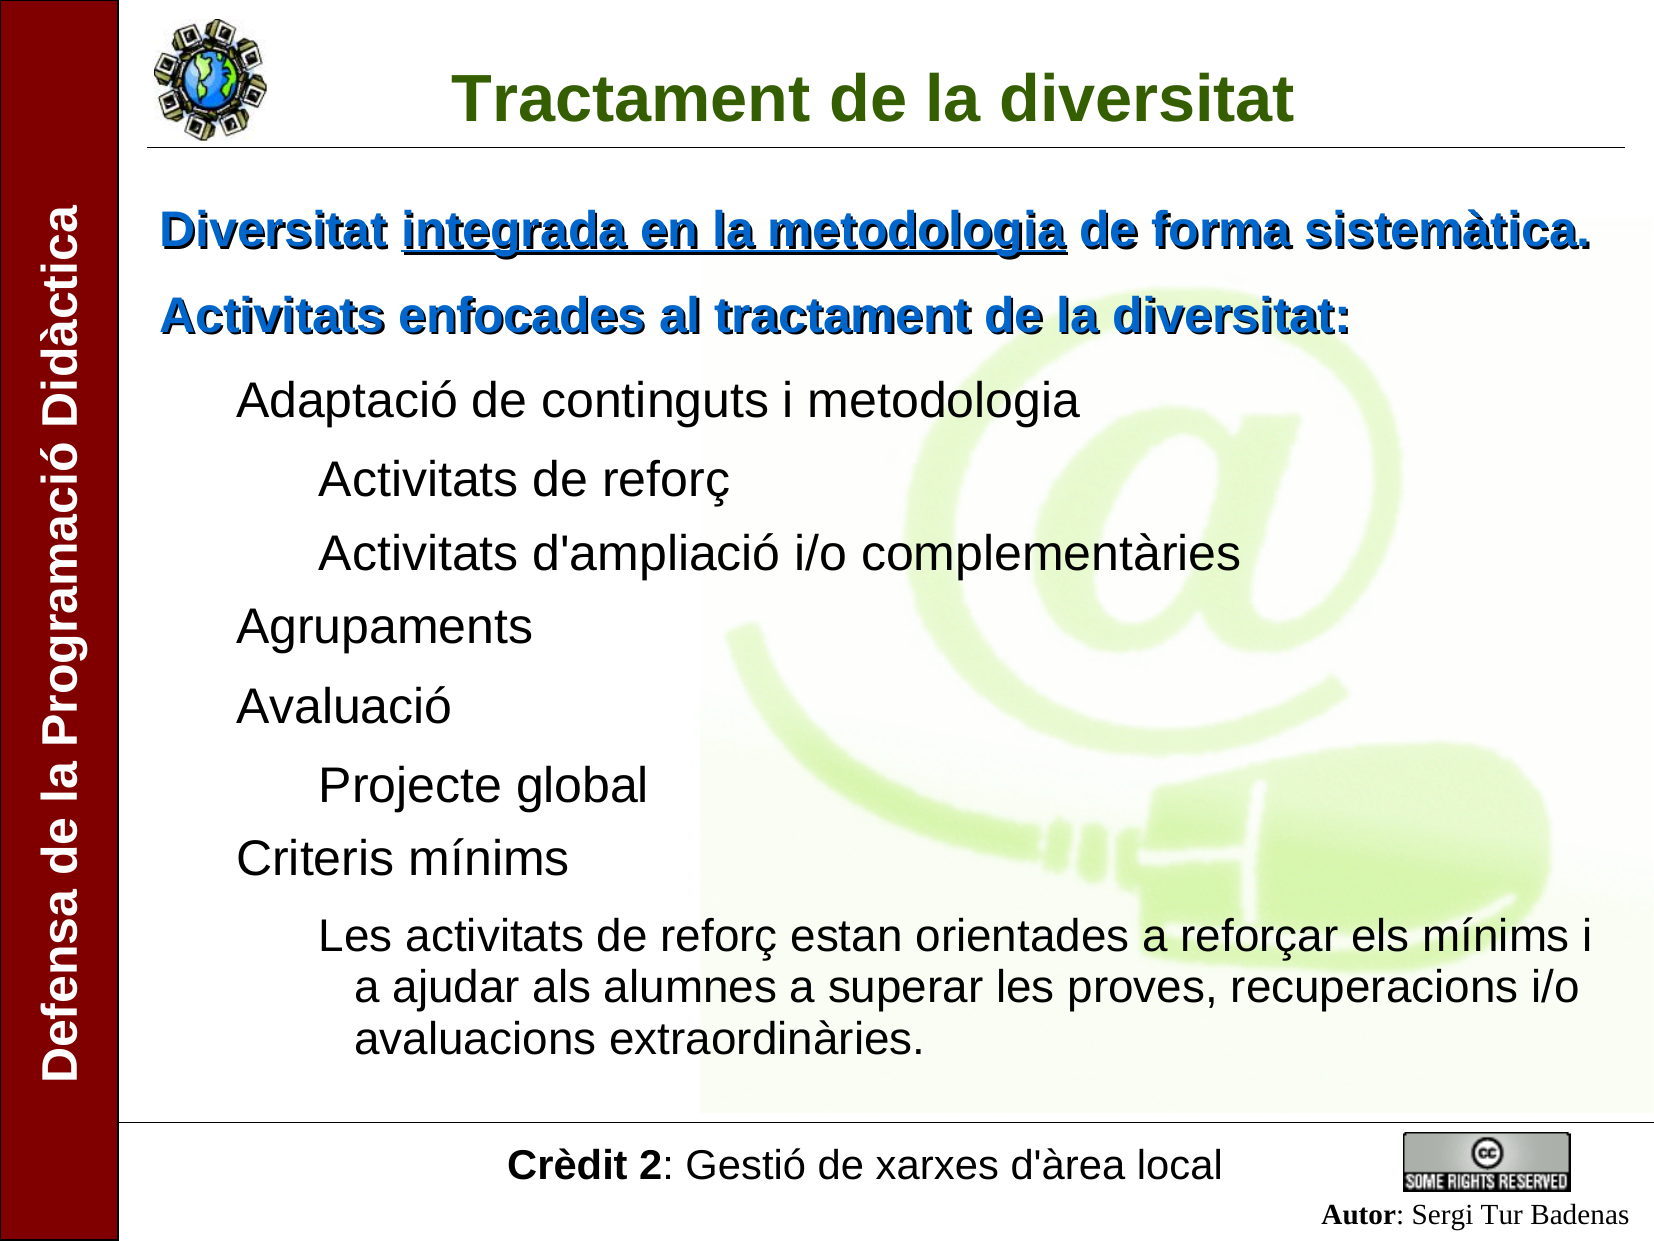

# Tractament de la diversitat
Diversitat integrada en la metodologia de forma sistemàtica.
Activitats enfocades al tractament de la diversitat:
Adaptació de continguts i metodologia
Activitats de reforç
Activitats d'ampliació i/o complementàries
Agrupaments
Avaluació
Projecte global
Criteris mínims
Les activitats de reforç estan orientades a reforçar els mínims i a ajudar als alumnes a superar les proves, recuperacions i/o avaluacions extraordinàries.